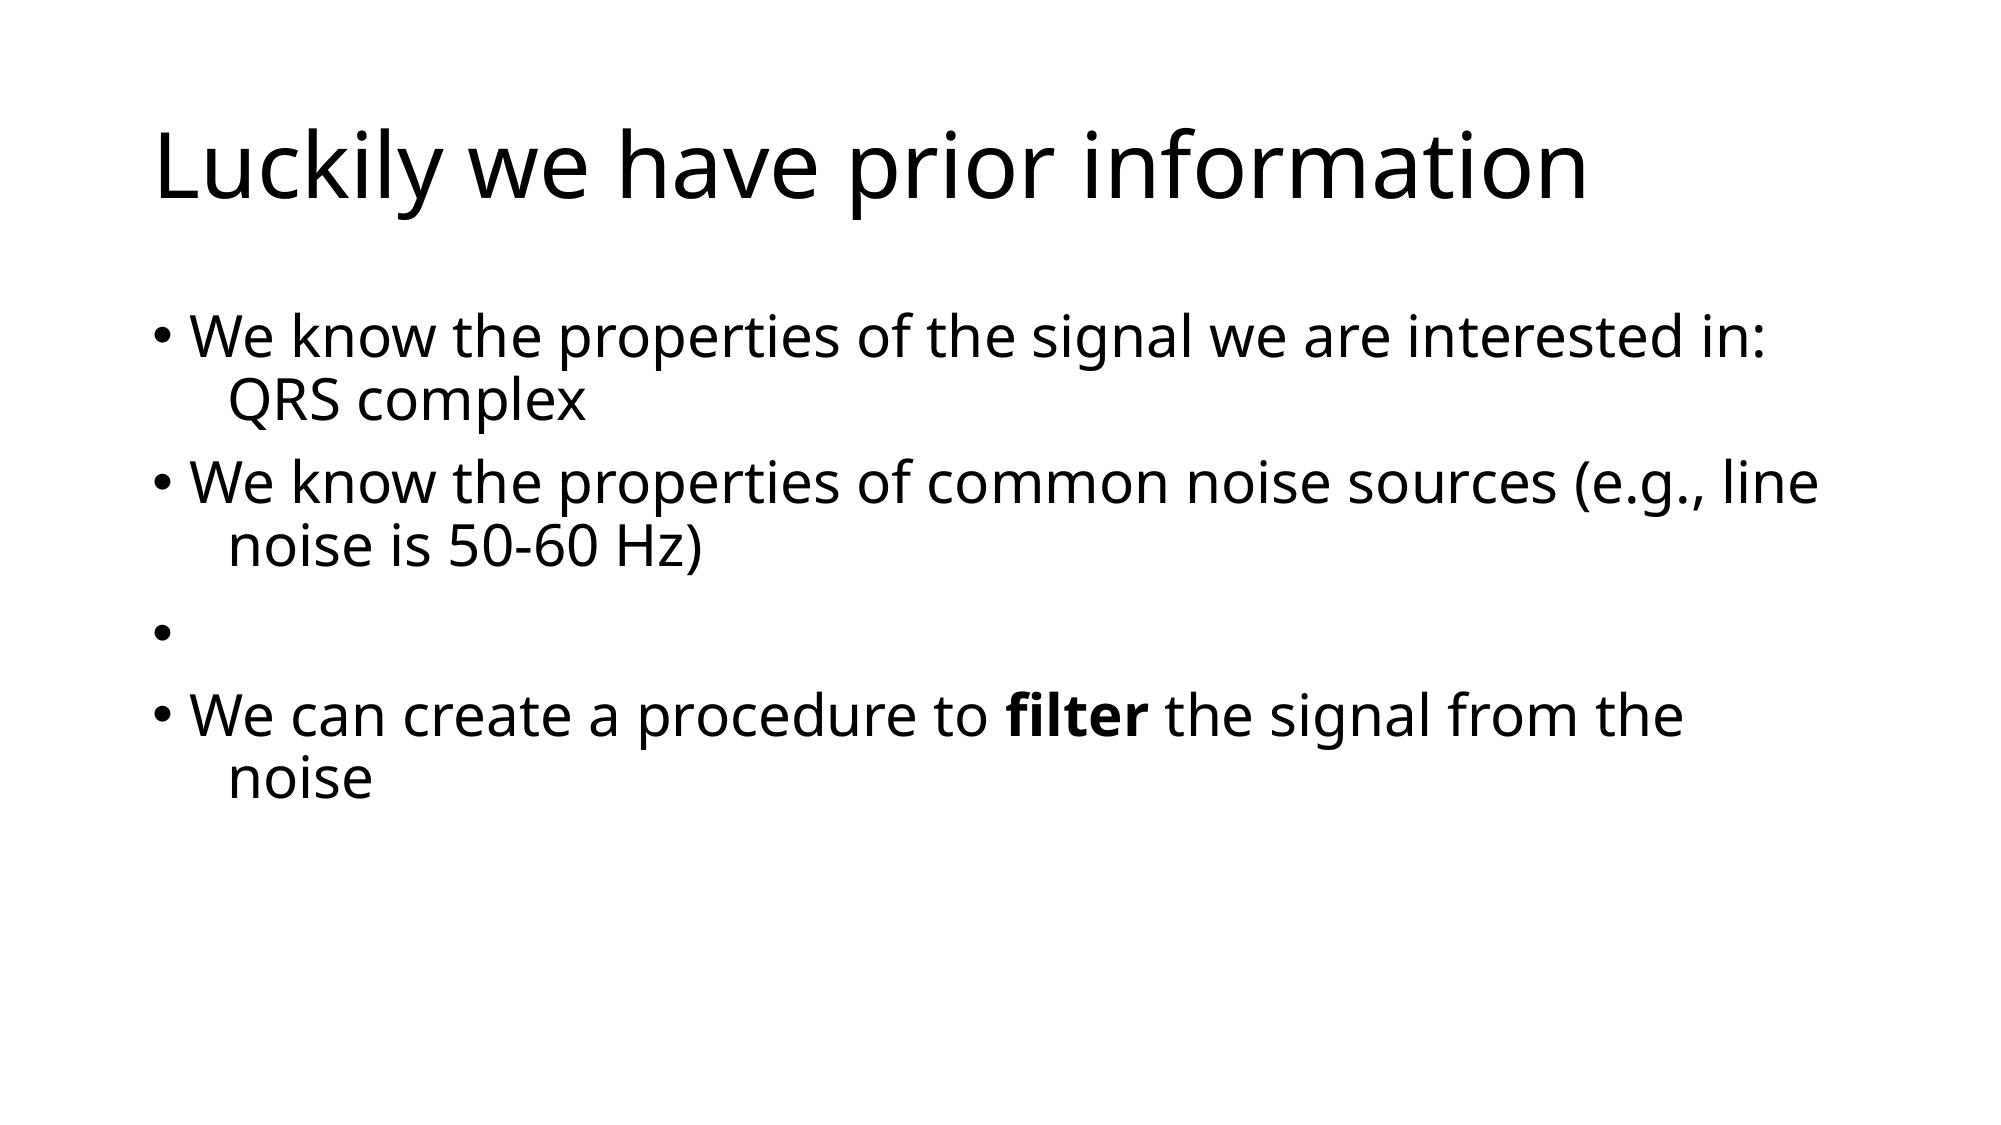

# Luckily we have prior information
We know the properties of the signal we are interested in: QRS complex
We know the properties of common noise sources (e.g., line noise is 50-60 Hz)
We can create a procedure to filter the signal from the noise